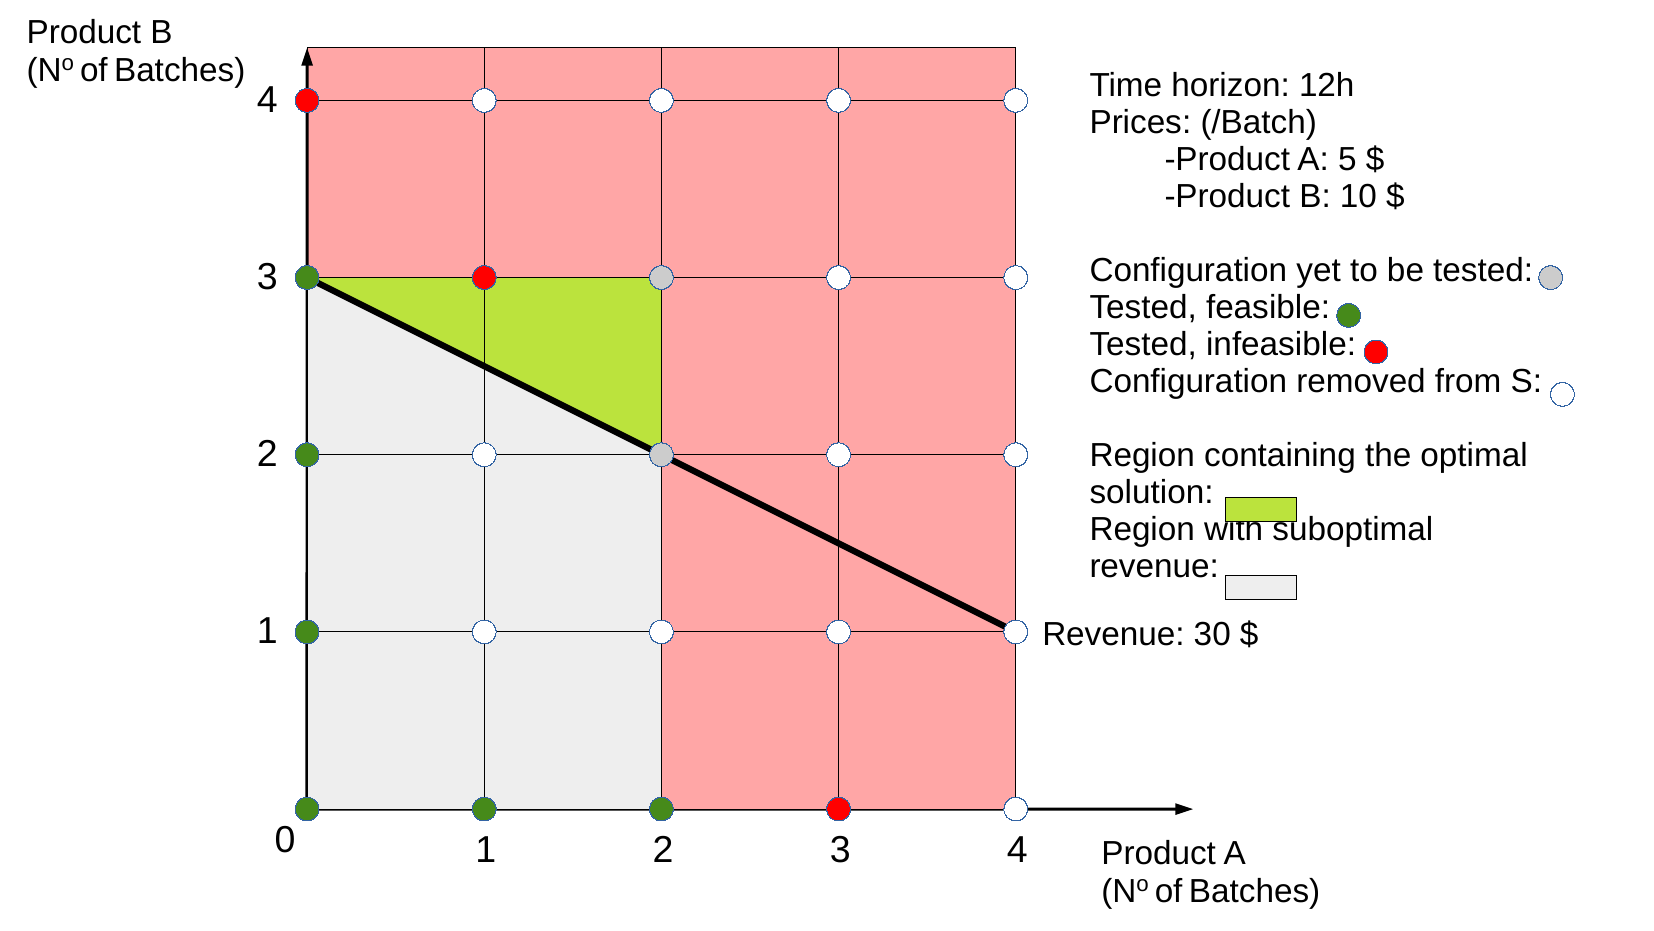

Product B
(No of Batches)
Time horizon: 12h
Prices: (/Batch)
	-Product A: 5 $
	-Product B: 10 $
Configuration yet to be tested:
Tested, feasible:
Tested, infeasible:
Configuration removed from S:
Region containing the optimal solution:
Region with suboptimal
revenue:
4
3
2
1
Revenue: 30 $
0
1
2
3
4
Product A
(No of Batches)